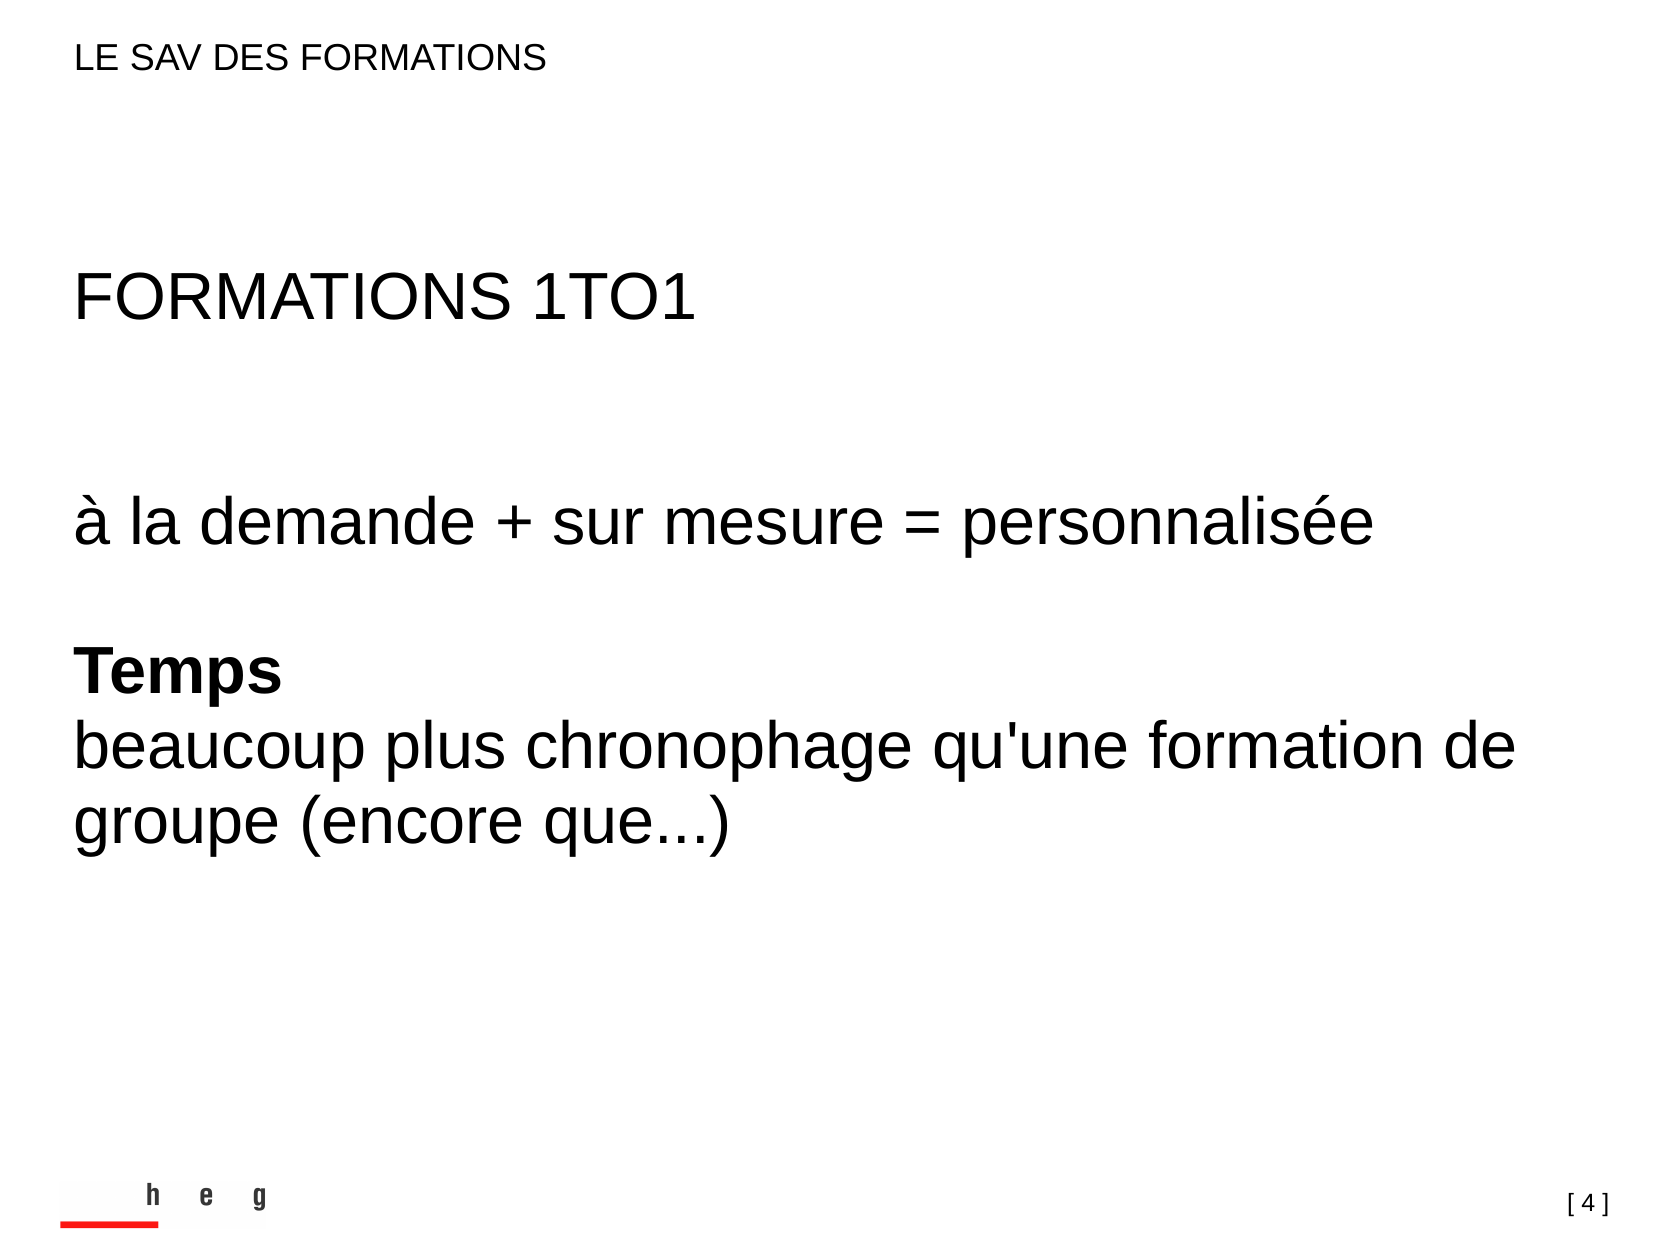

LE SAV DES FORMATIONS
FORMATIONS 1TO1
à la demande + sur mesure = personnalisée
Temps
beaucoup plus chronophage qu'une formation de groupe (encore que...)